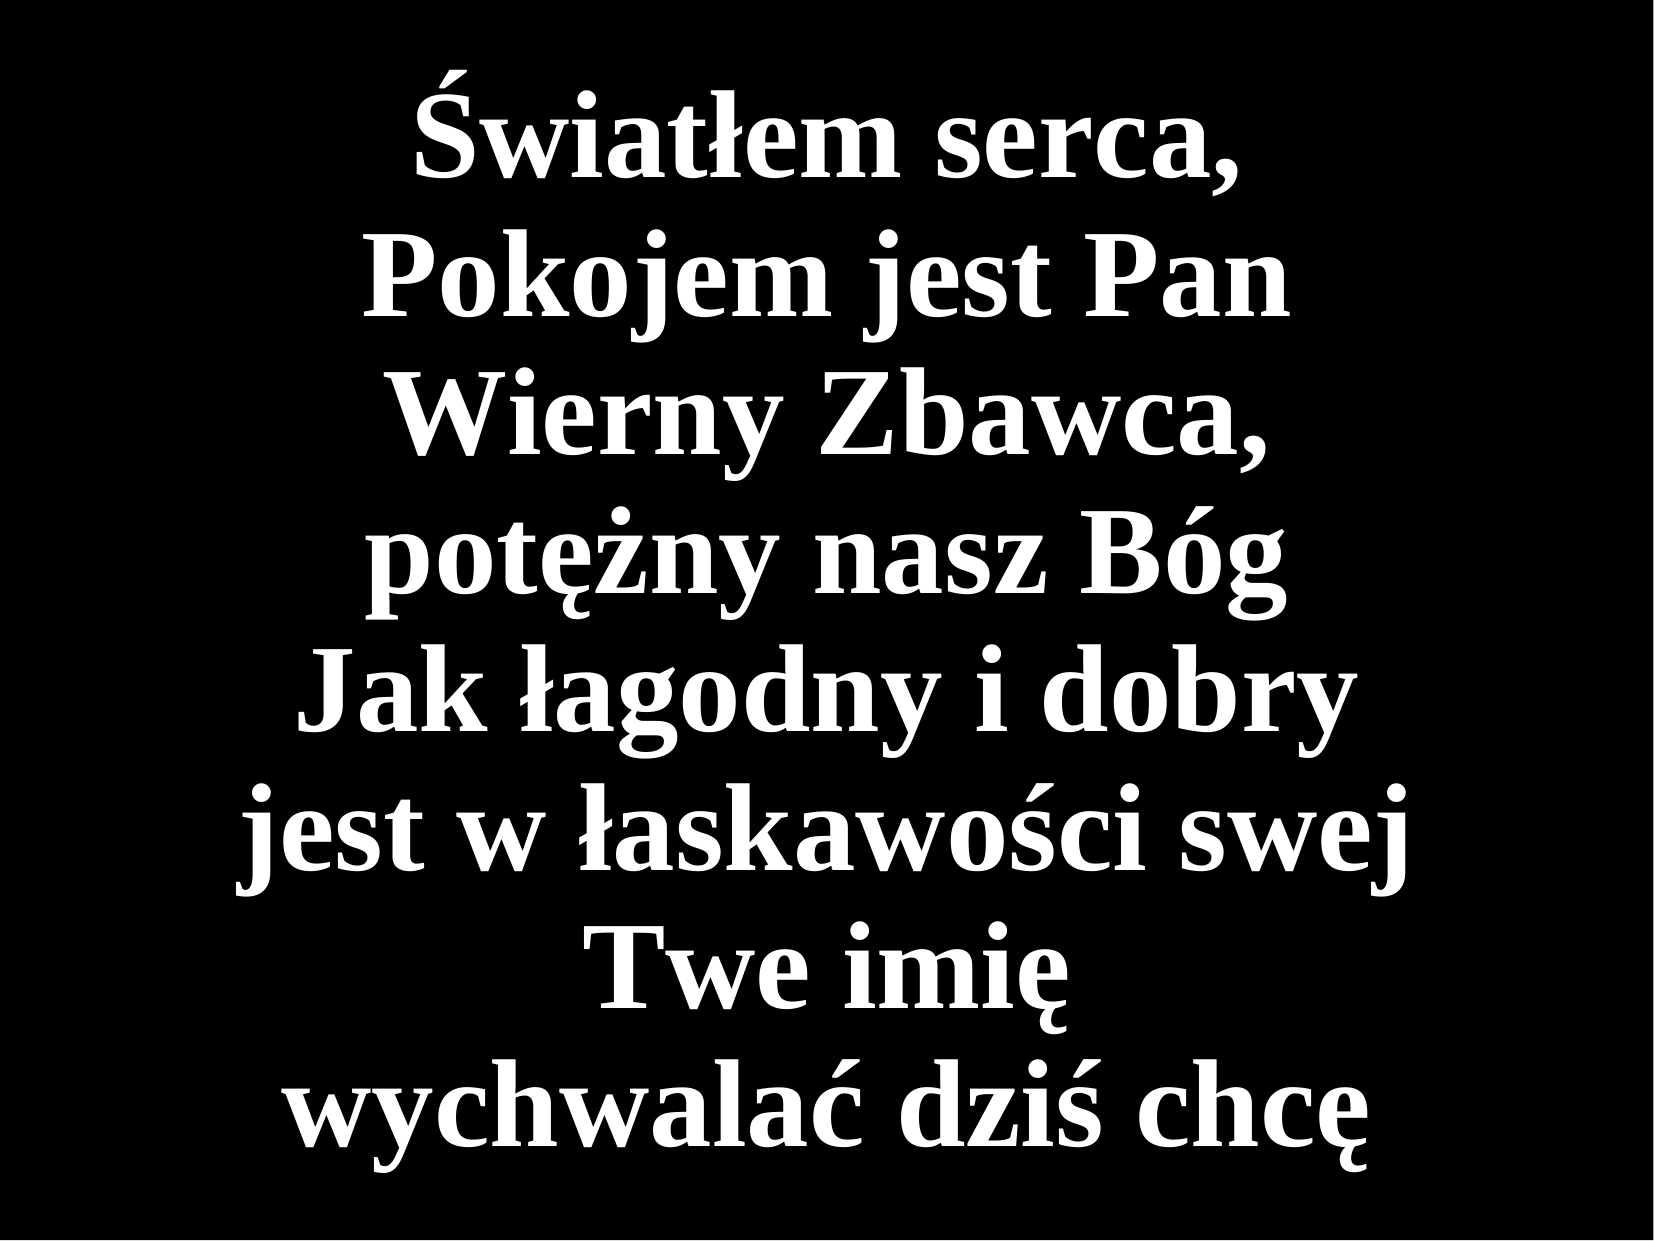

# Światłem serca, Pokojem jest Pan Wierny Zbawca, potężny nasz Bóg Jak łagodny i dobry jest w łaskawości swej Twe imię wychwalać dziś chcę